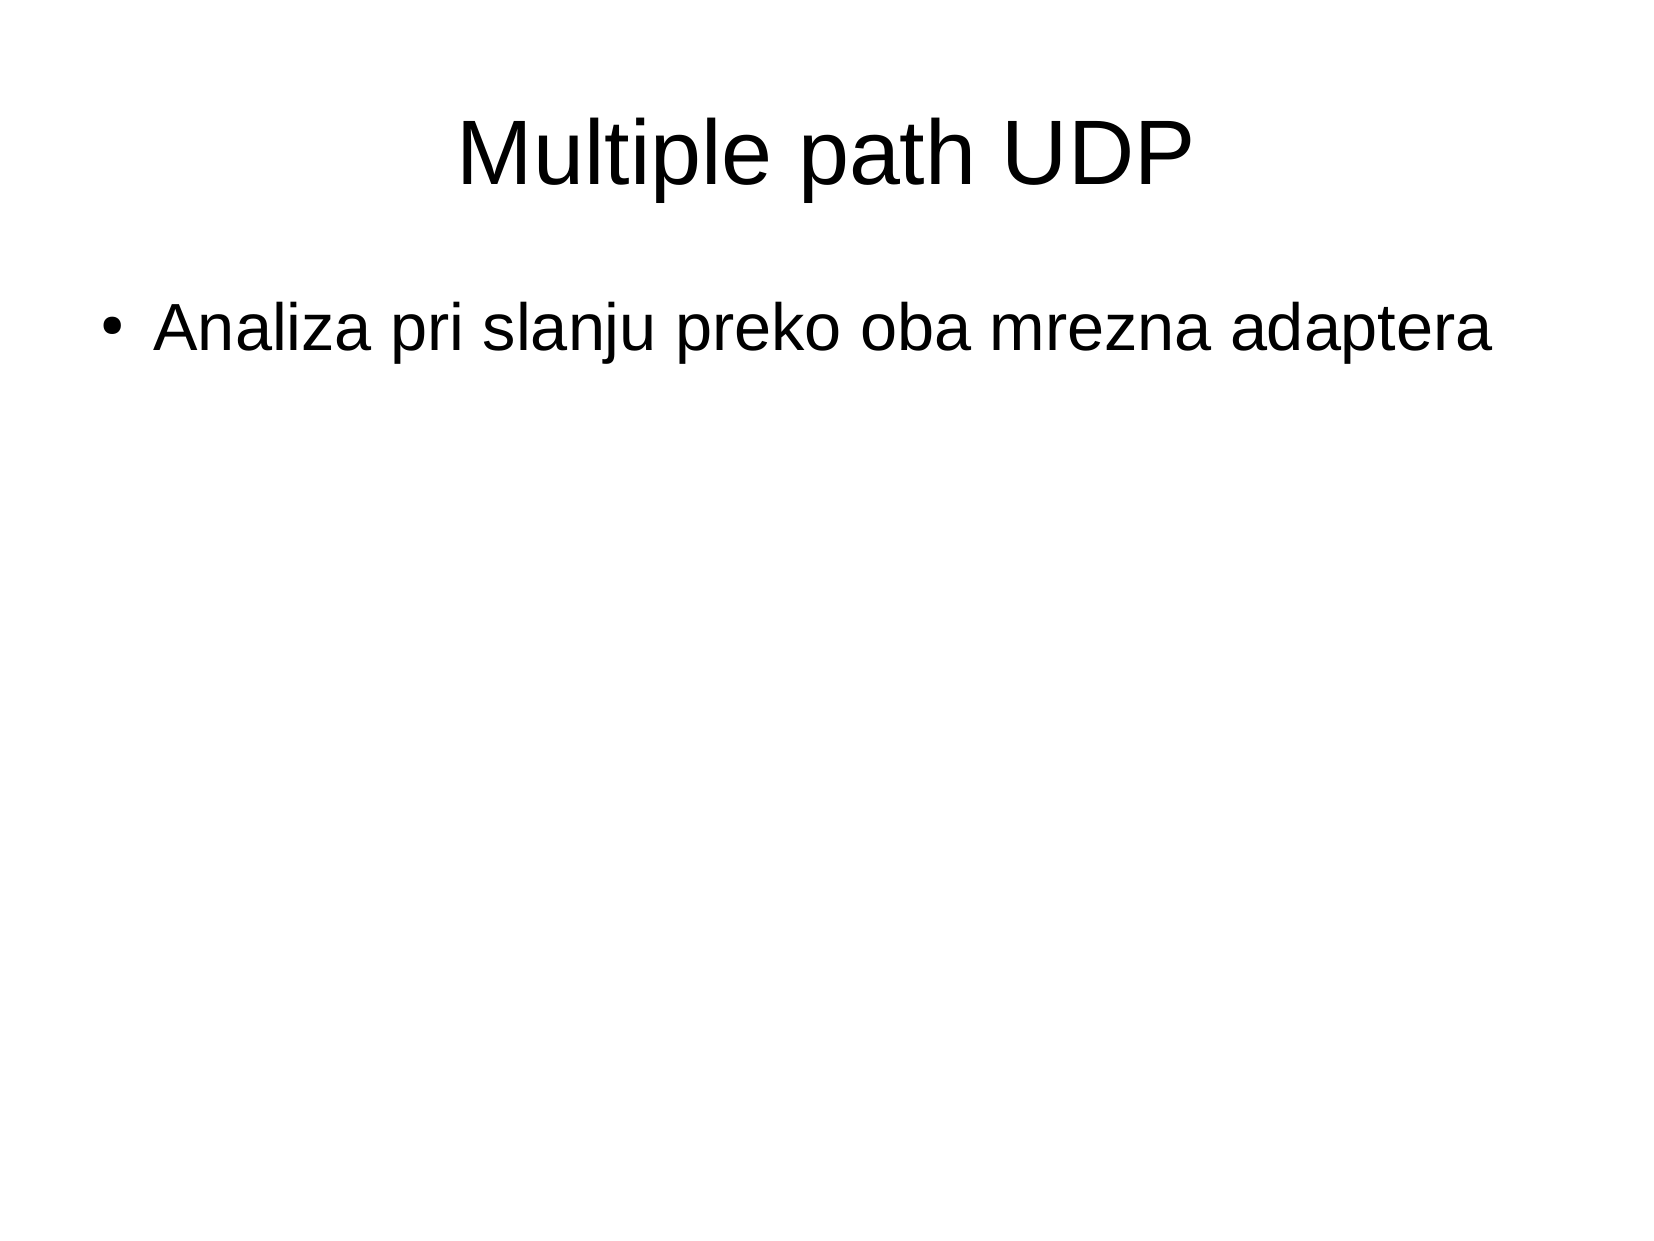

# Multiple path UDP
Analiza pri slanju preko oba mrezna adaptera